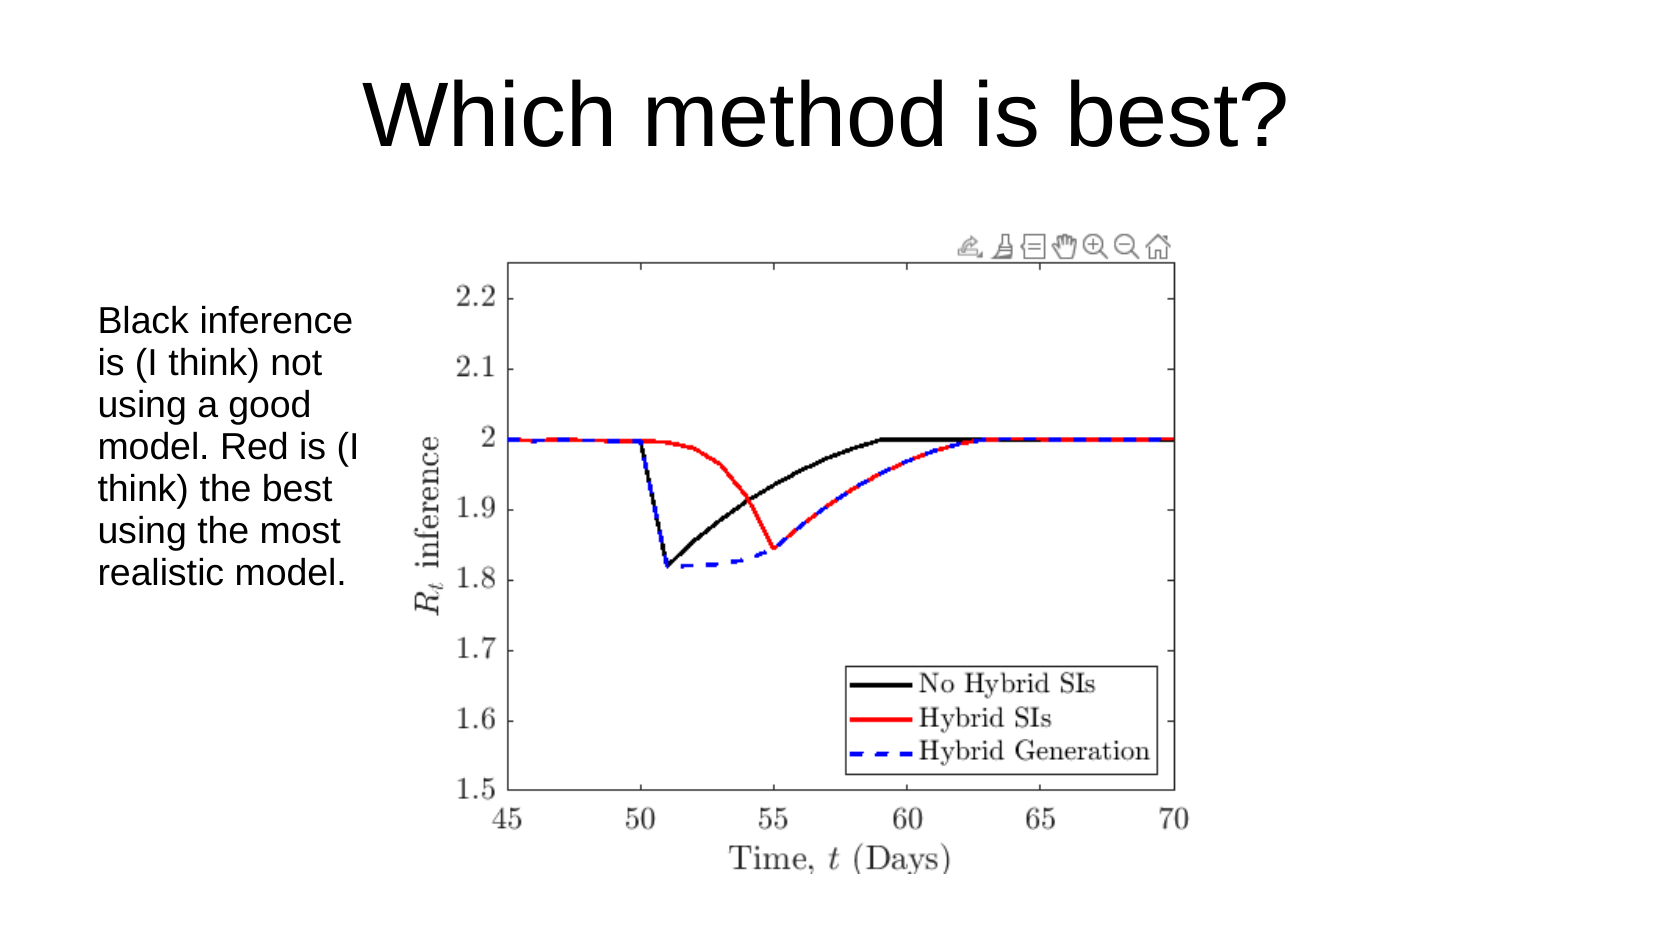

# Which method is best?
Black inference is (I think) not using a good model. Red is (I think) the best using the most realistic model.